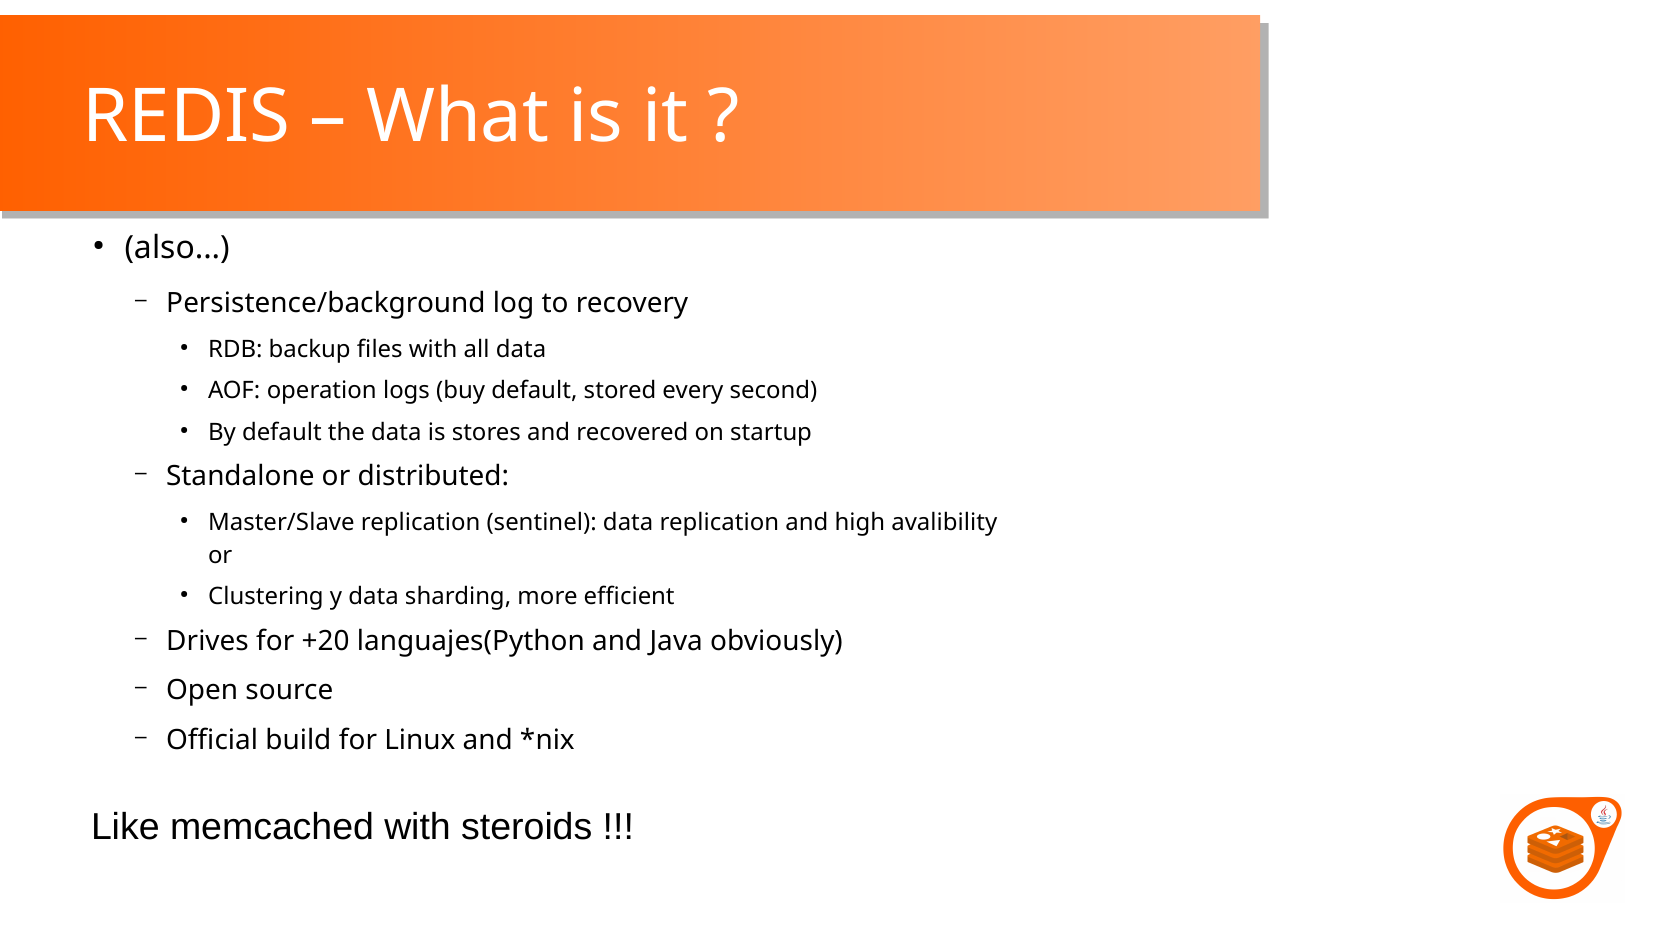

# REDIS – What is it ?
(also...)
Persistence/background log to recovery
RDB: backup files with all data
AOF: operation logs (buy default, stored every second)
By default the data is stores and recovered on startup
Standalone or distributed:
Master/Slave replication (sentinel): data replication and high avalibility
or
Clustering y data sharding, more efficient
Drives for +20 languajes(Python and Java obviously)
Open source
Official build for Linux and *nix
Like memcached with steroids !!!